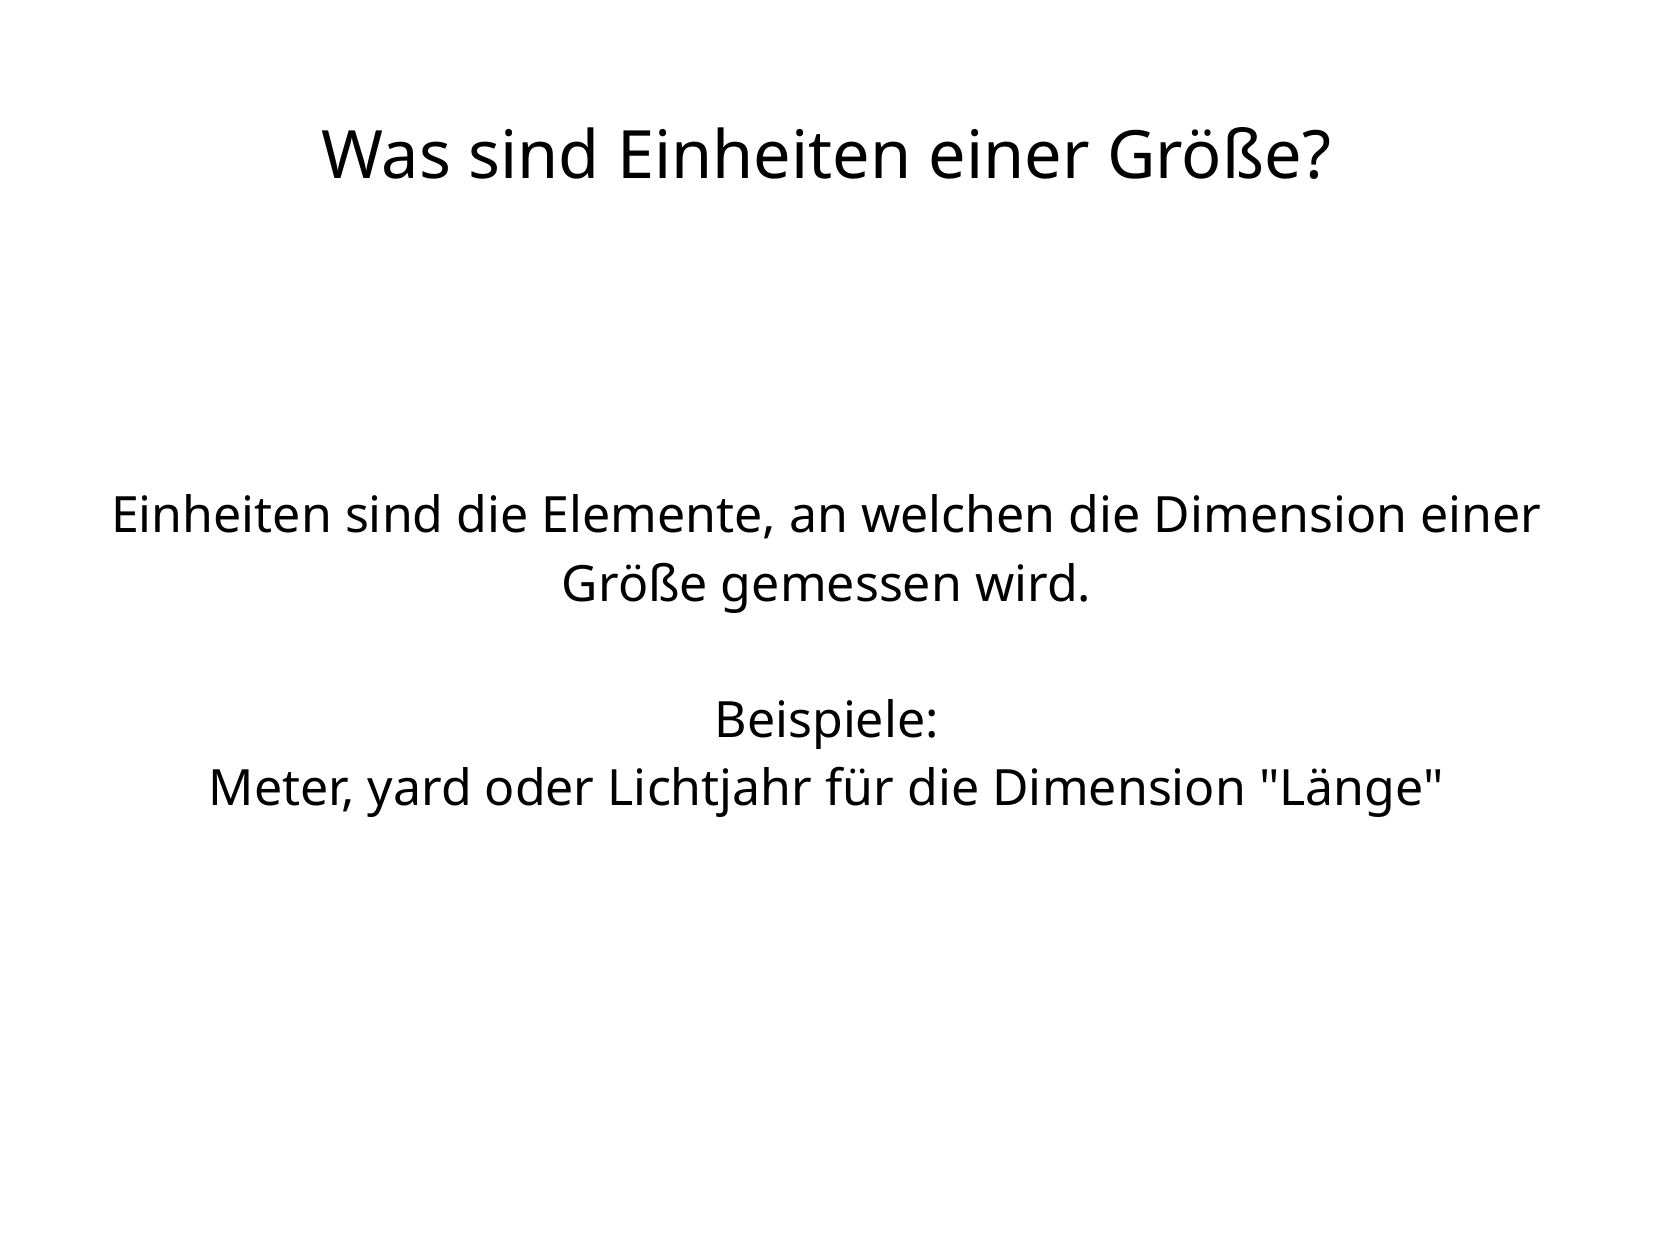

# Was sind Einheiten einer Größe?
Einheiten sind die Elemente, an welchen die Dimension einer Größe gemessen wird.
Beispiele:
Meter, yard oder Lichtjahr für die Dimension "Länge"